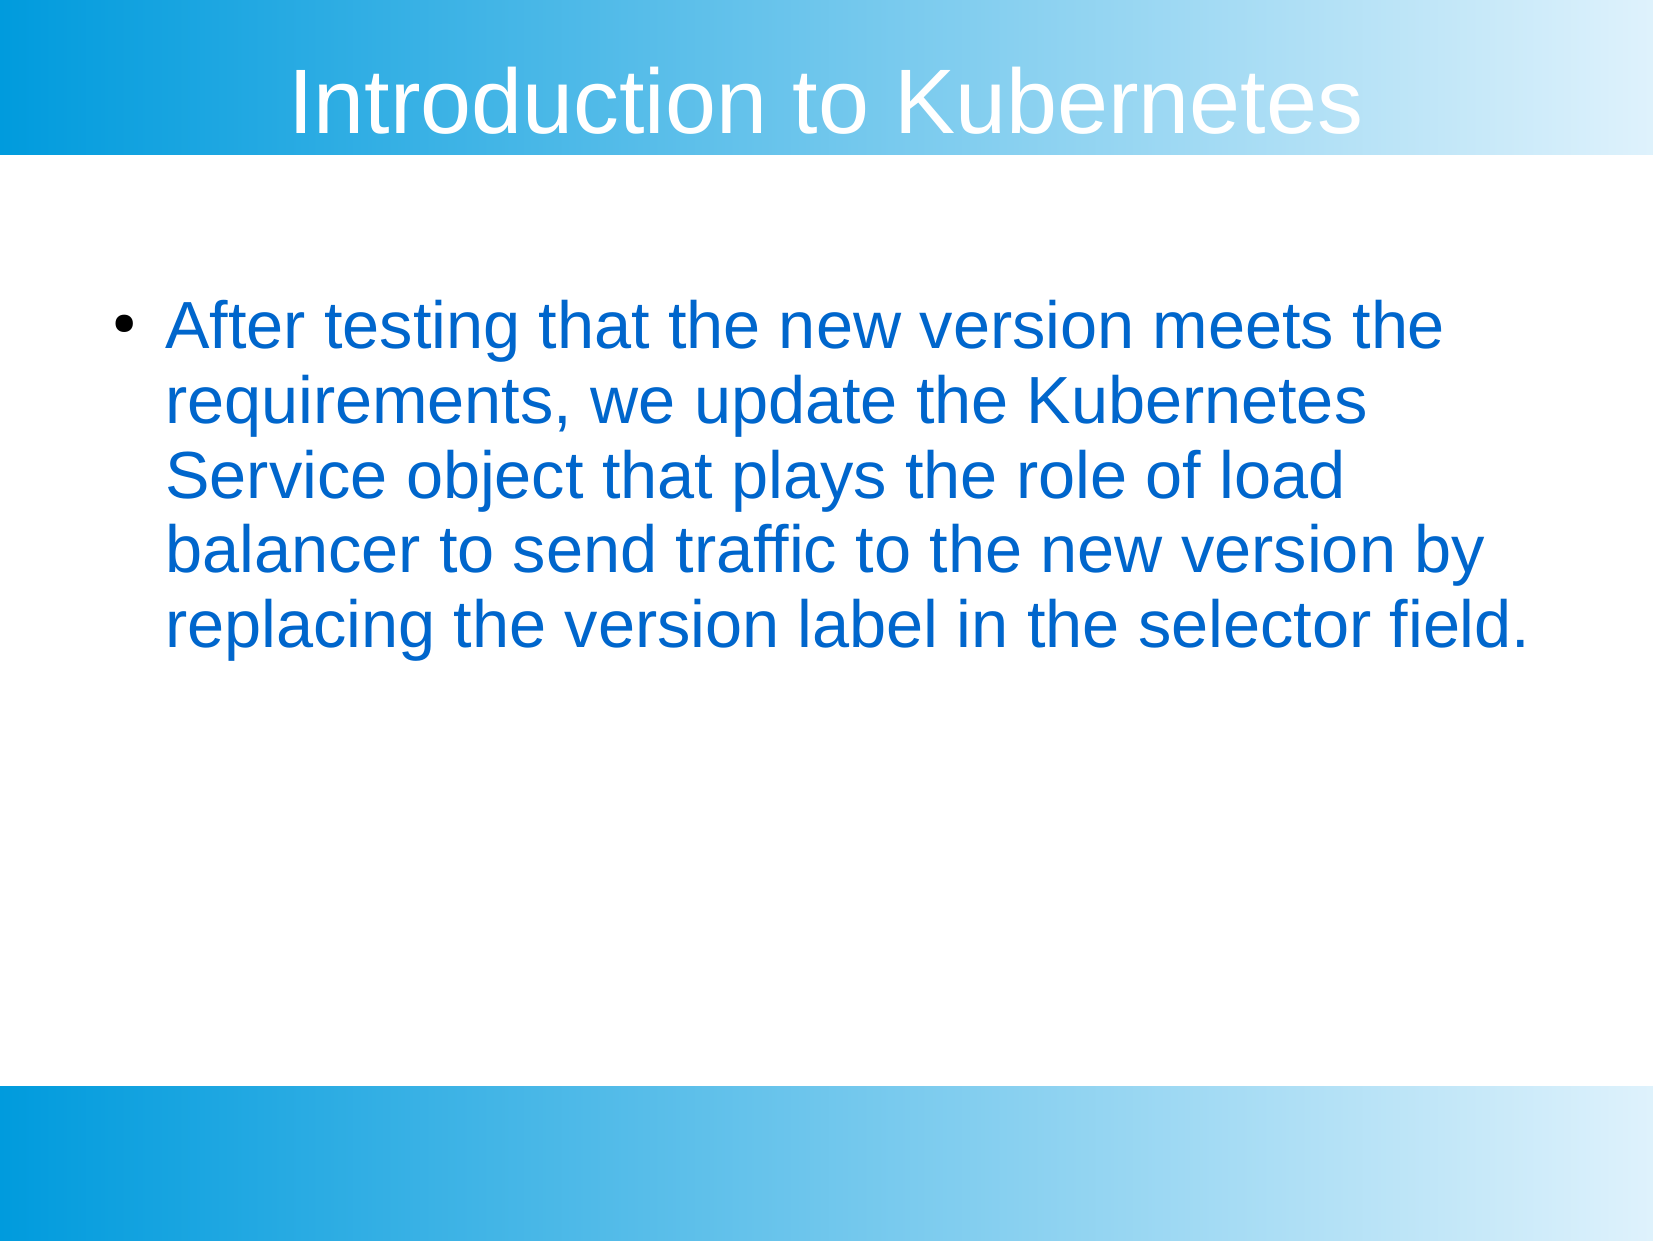

# Introduction to Kubernetes
After testing that the new version meets the requirements, we update the Kubernetes Service object that plays the role of load balancer to send traffic to the new version by replacing the version label in the selector field.